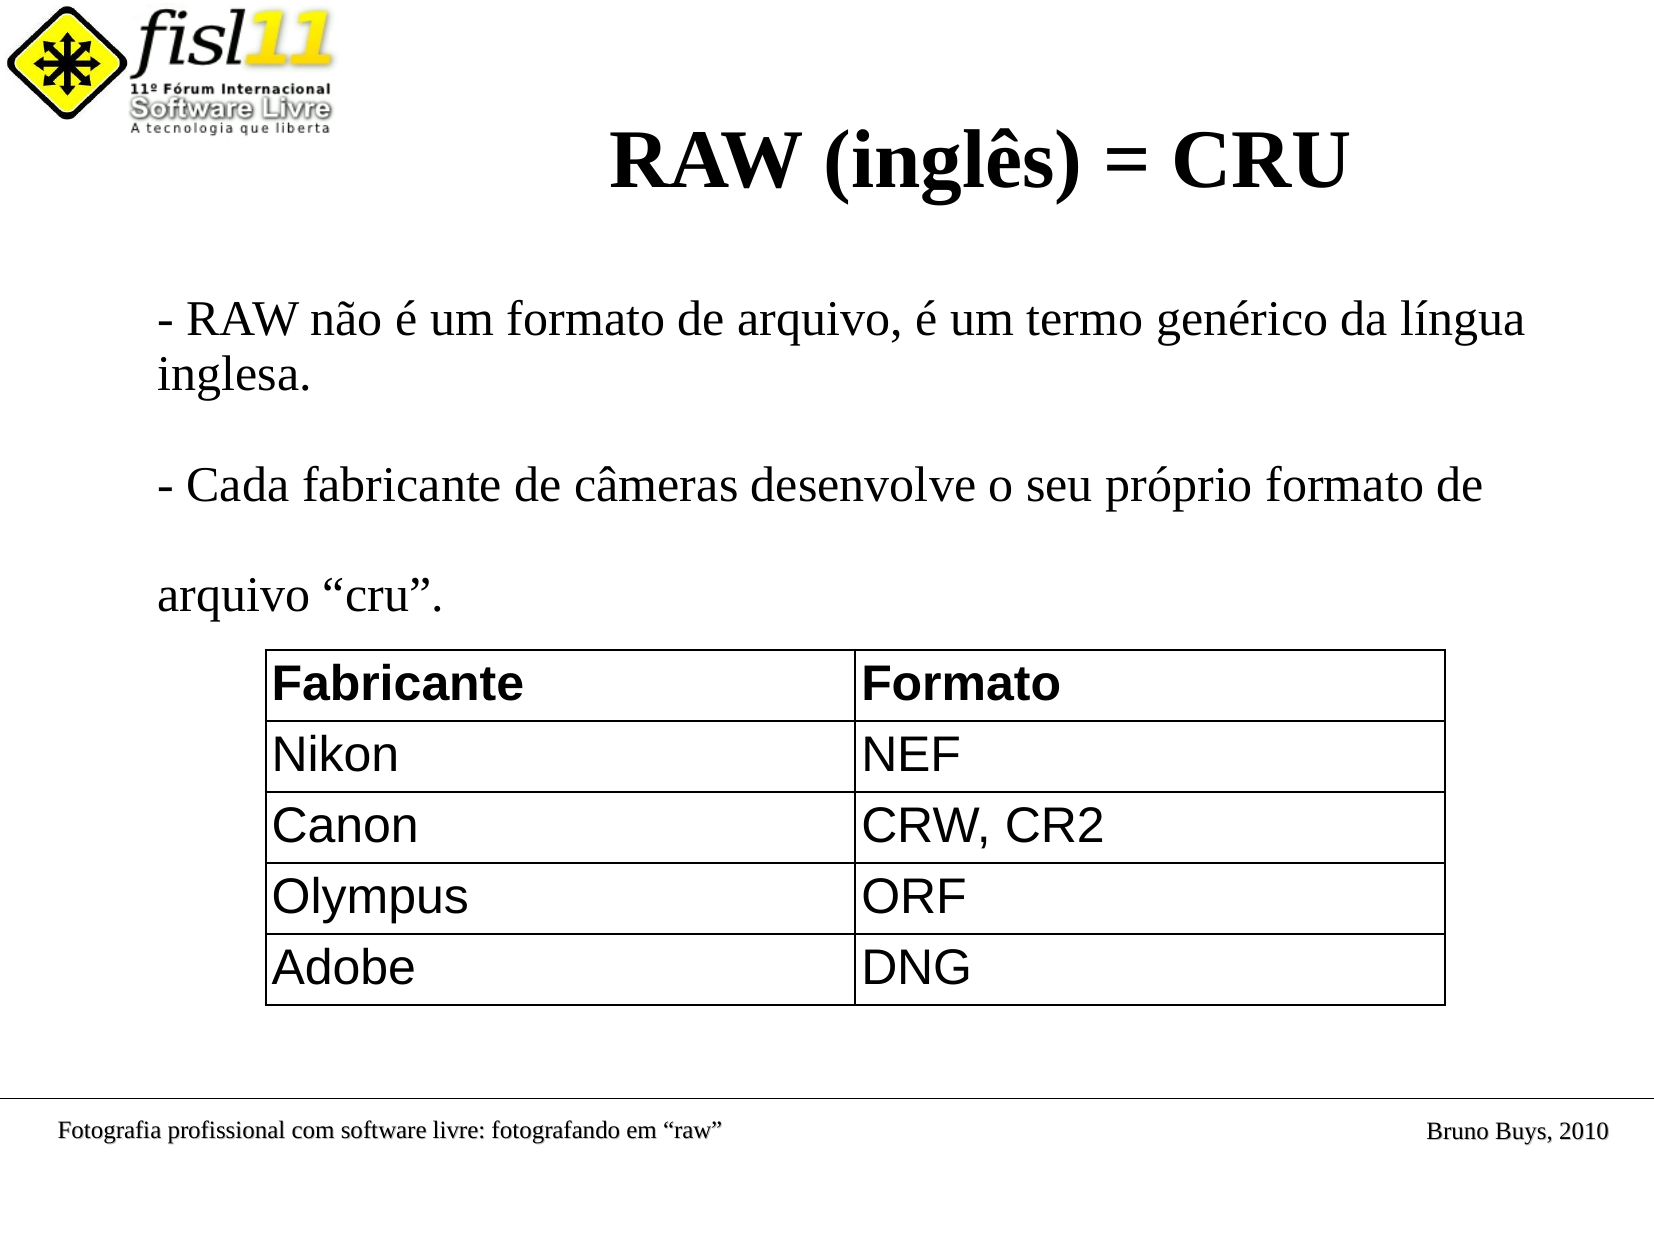

RAW (inglês) = CRU
- RAW não é um formato de arquivo, é um termo genérico da língua
inglesa.
- Cada fabricante de câmeras desenvolve o seu próprio formato de
arquivo “cru”.
| Fabricante | Formato |
| --- | --- |
| Nikon | NEF |
| Canon | CRW, CR2 |
| Olympus | ORF |
| Adobe | DNG |
Fotografia profissional com software livre: fotografando em “raw”
Bruno Buys, 2010